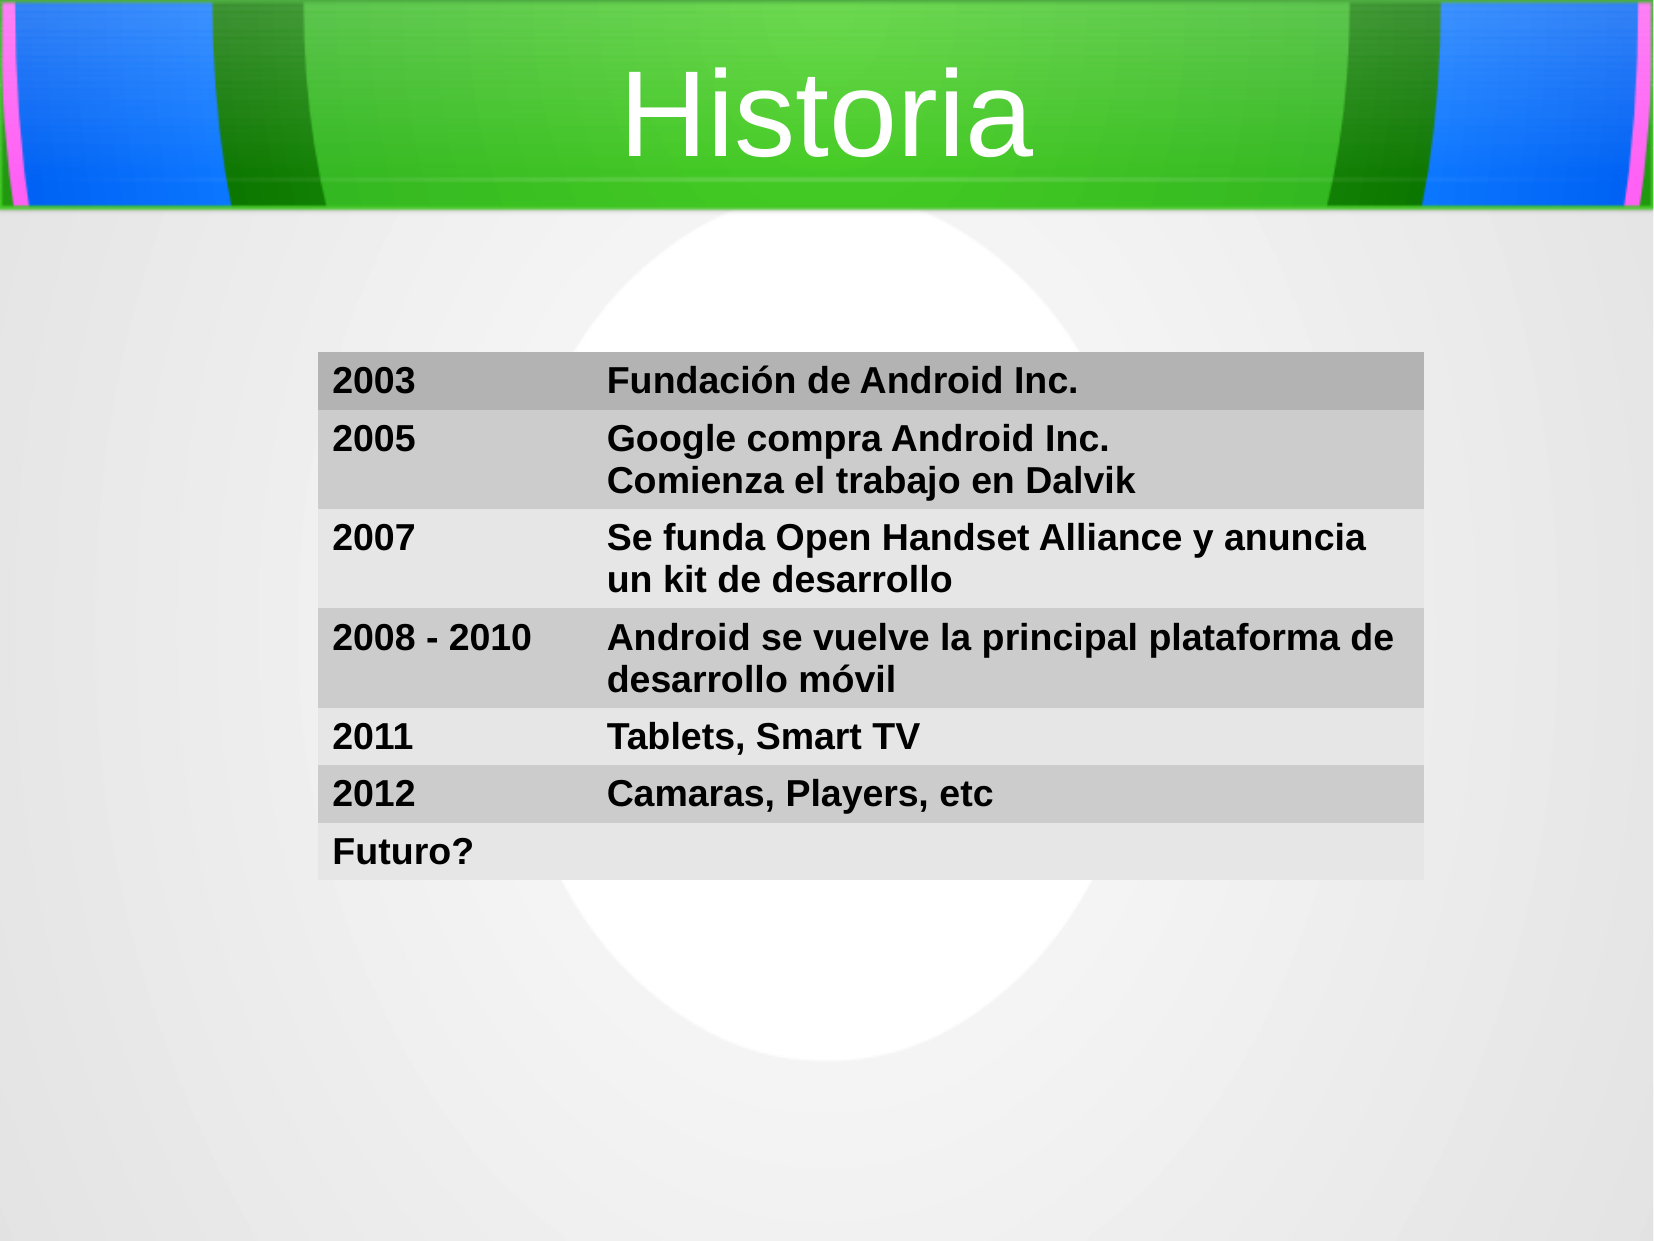

# Historia
| 2003 | Fundación de Android Inc. |
| --- | --- |
| 2005 | Google compra Android Inc. Comienza el trabajo en Dalvik |
| 2007 | Se funda Open Handset Alliance y anuncia un kit de desarrollo |
| 2008 - 2010 | Android se vuelve la principal plataforma de desarrollo móvil |
| 2011 | Tablets, Smart TV |
| 2012 | Camaras, Players, etc |
| Futuro? | |